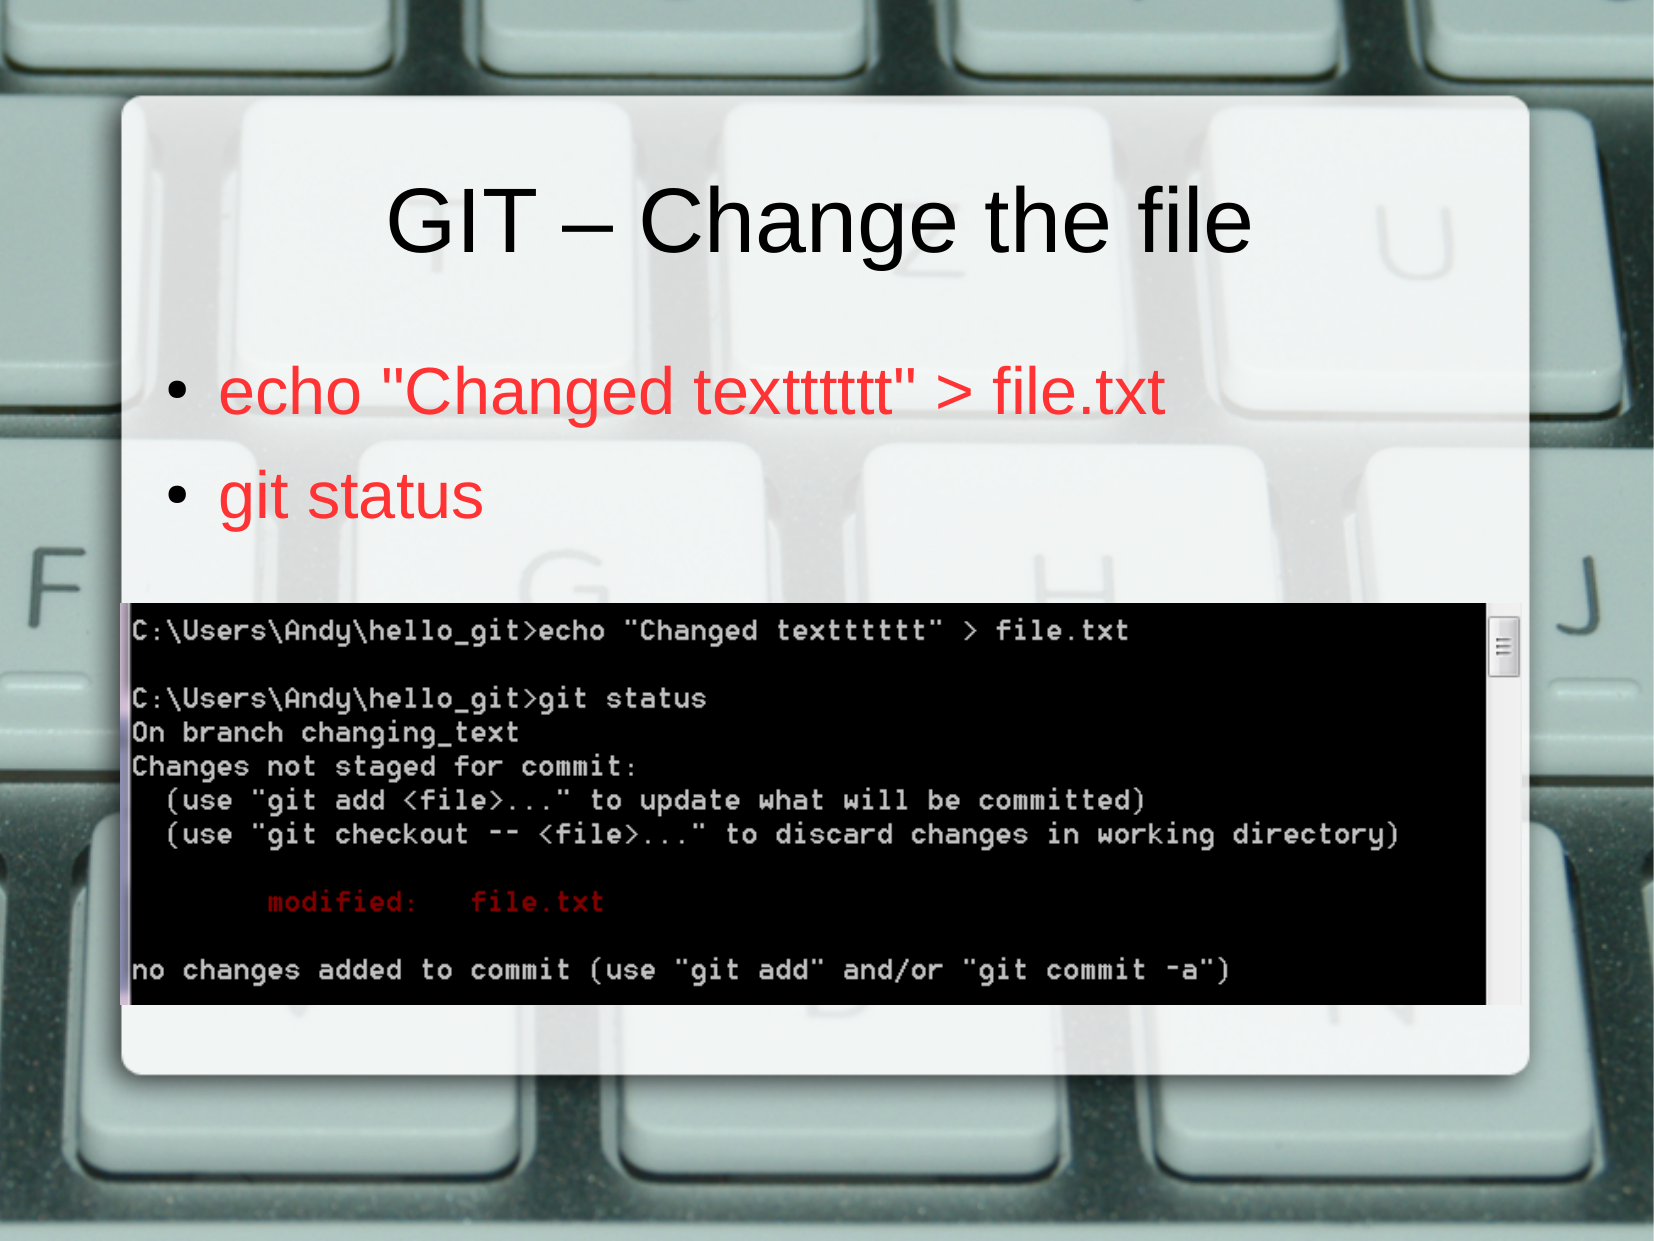

# GIT – Change the file
echo "Changed textttttt" > file.txt
git status